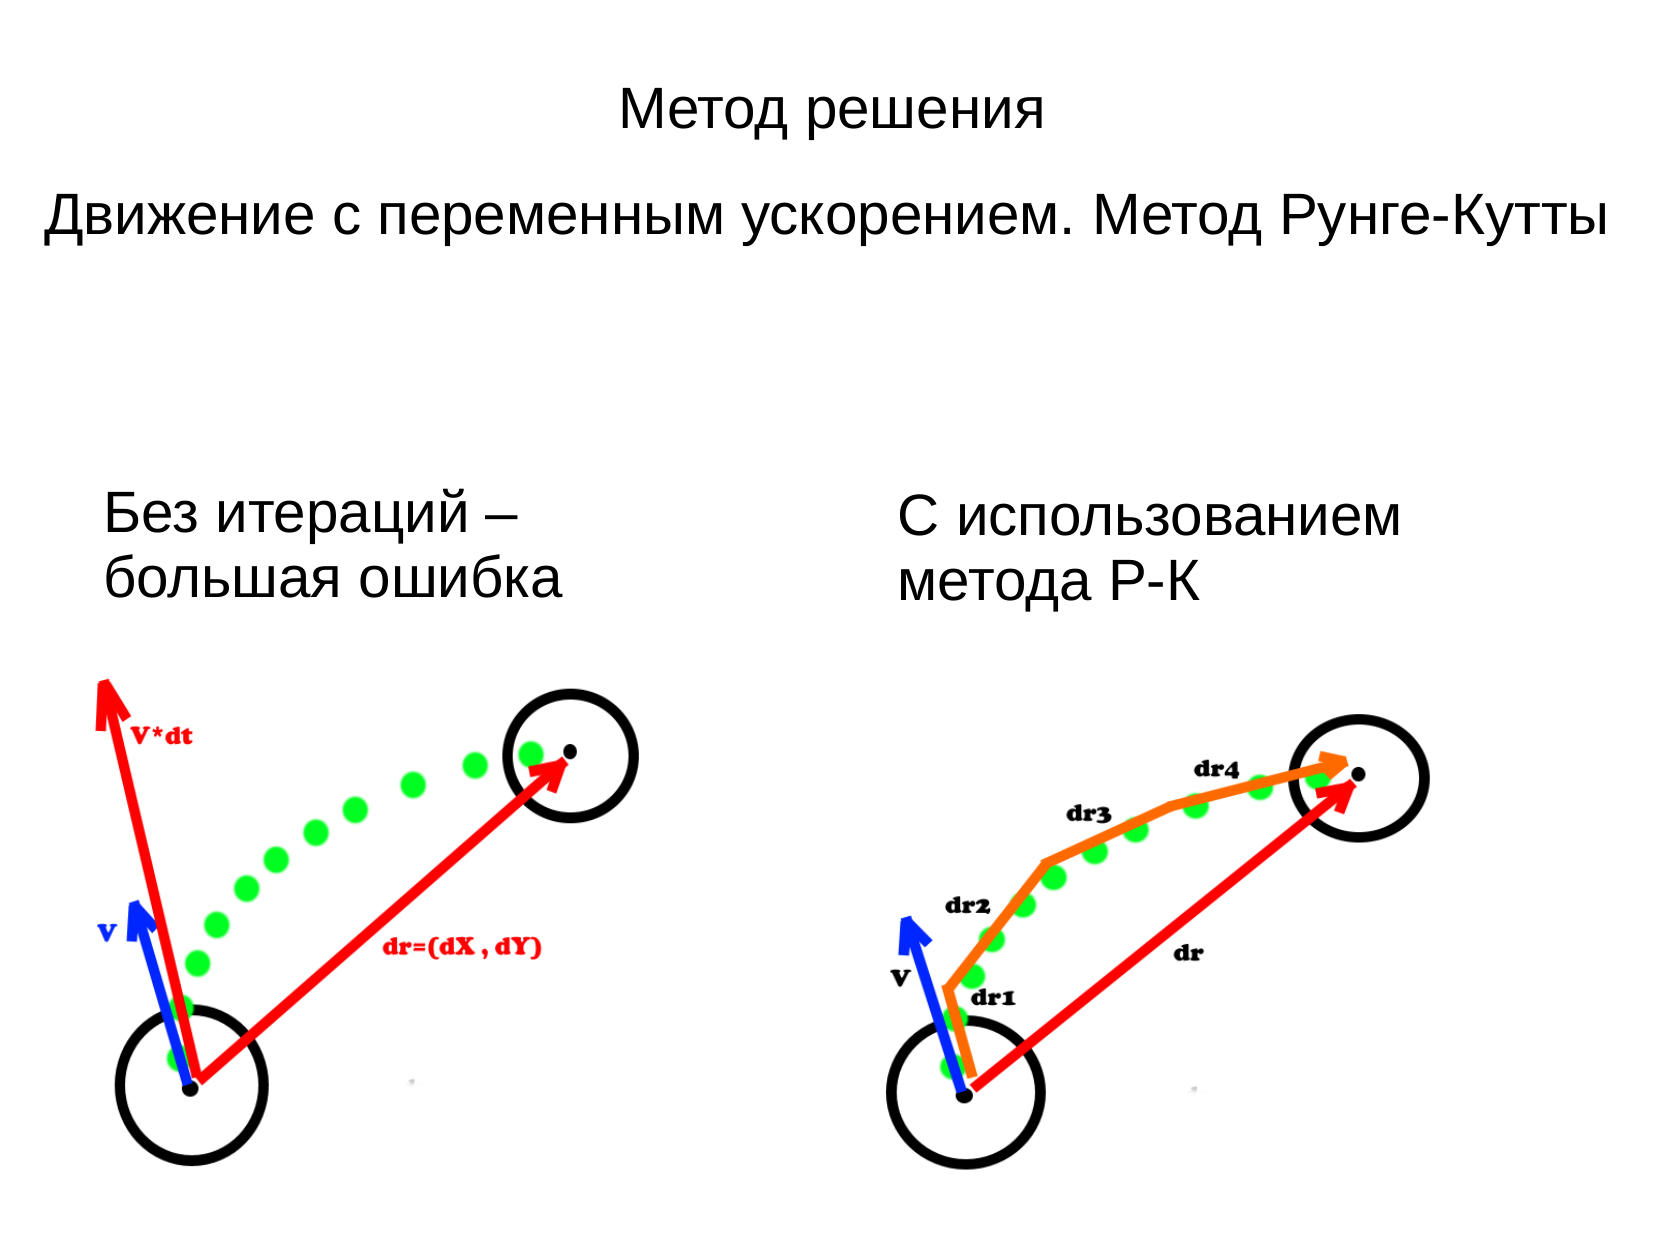

Метод решения
Движение с переменным ускорением. Метод Рунге-Кутты
Без итераций – большая ошибка
С использованием метода Р-К